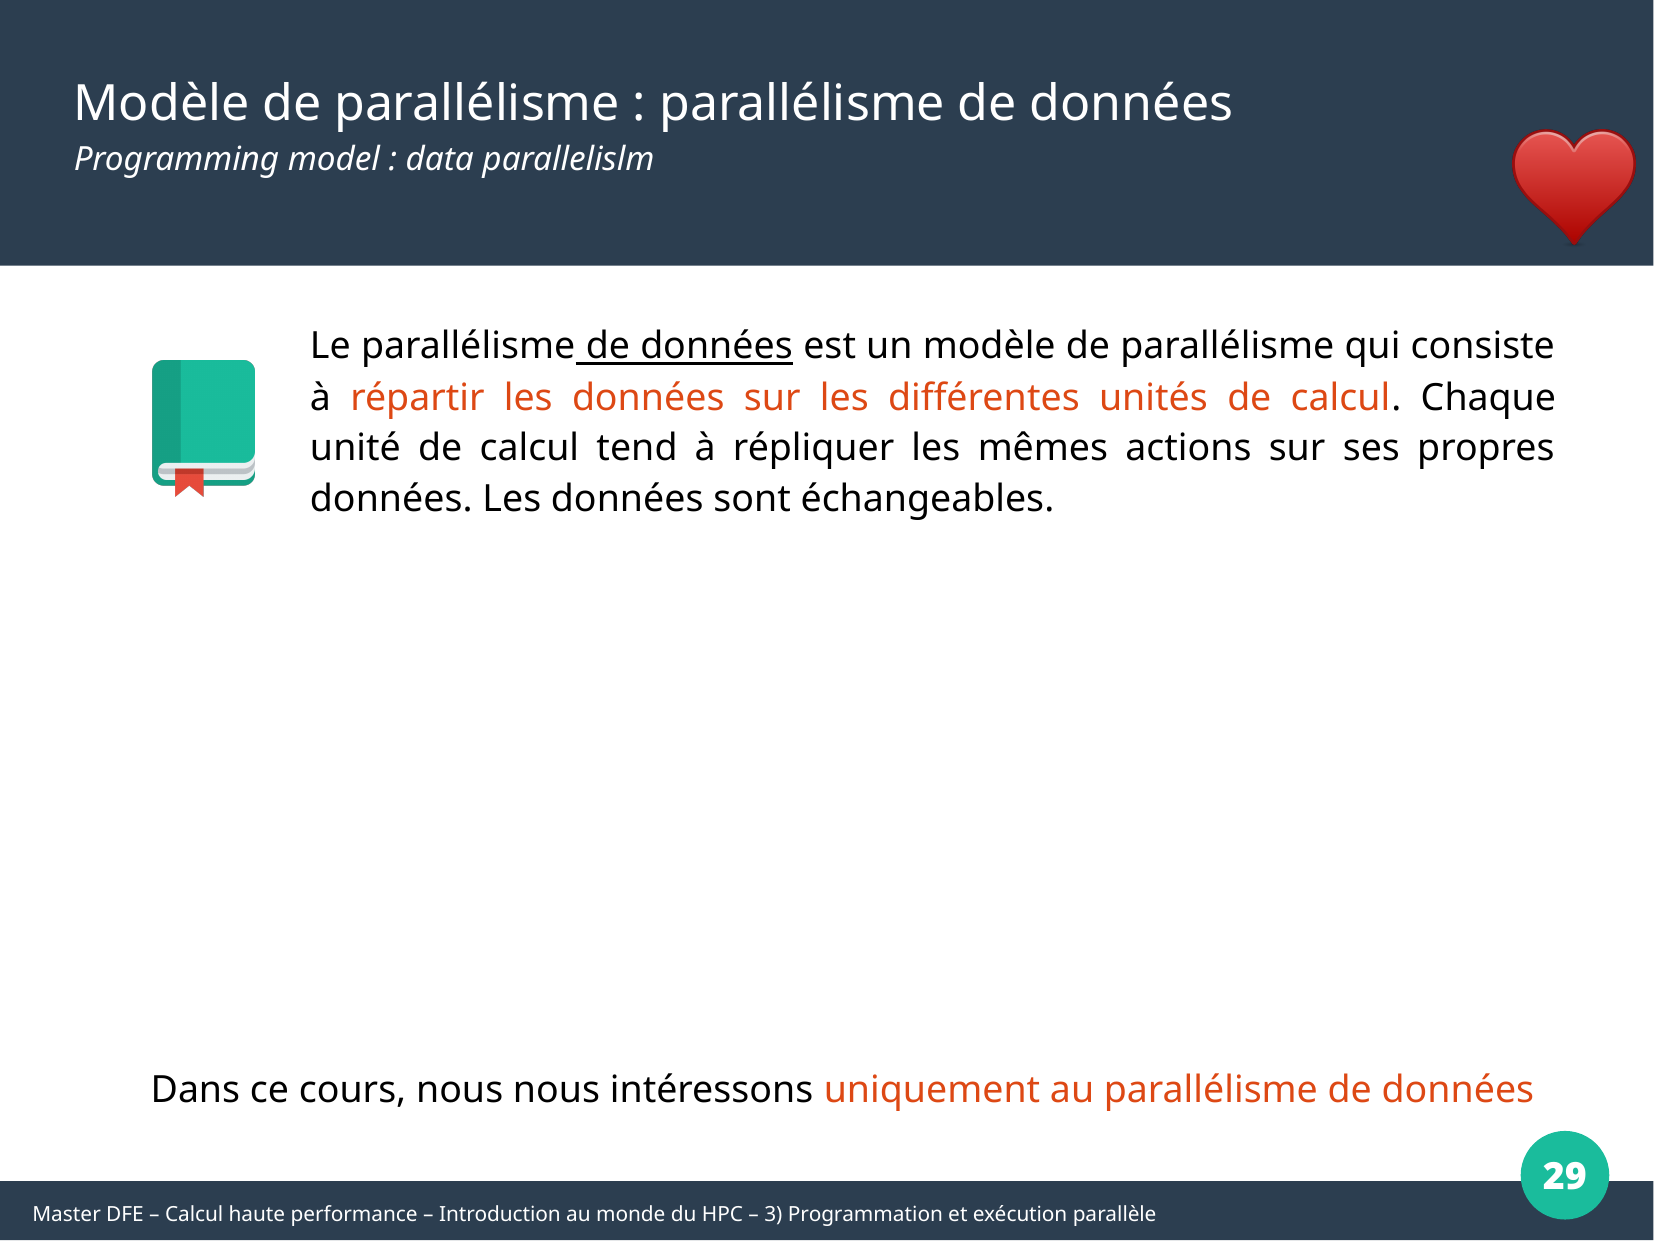

Modèle de parallélisme : parallélisme de données
Programming model : data parallelislm
Le parallélisme de données est un modèle de parallélisme qui consiste à répartir les données sur les différentes unités de calcul. Chaque unité de calcul tend à répliquer les mêmes actions sur ses propres données. Les données sont échangeables.
Dans ce cours, nous nous intéressons uniquement au parallélisme de données
29
Master DFE – Calcul haute performance – Introduction au monde du HPC – 3) Programmation et exécution parallèle